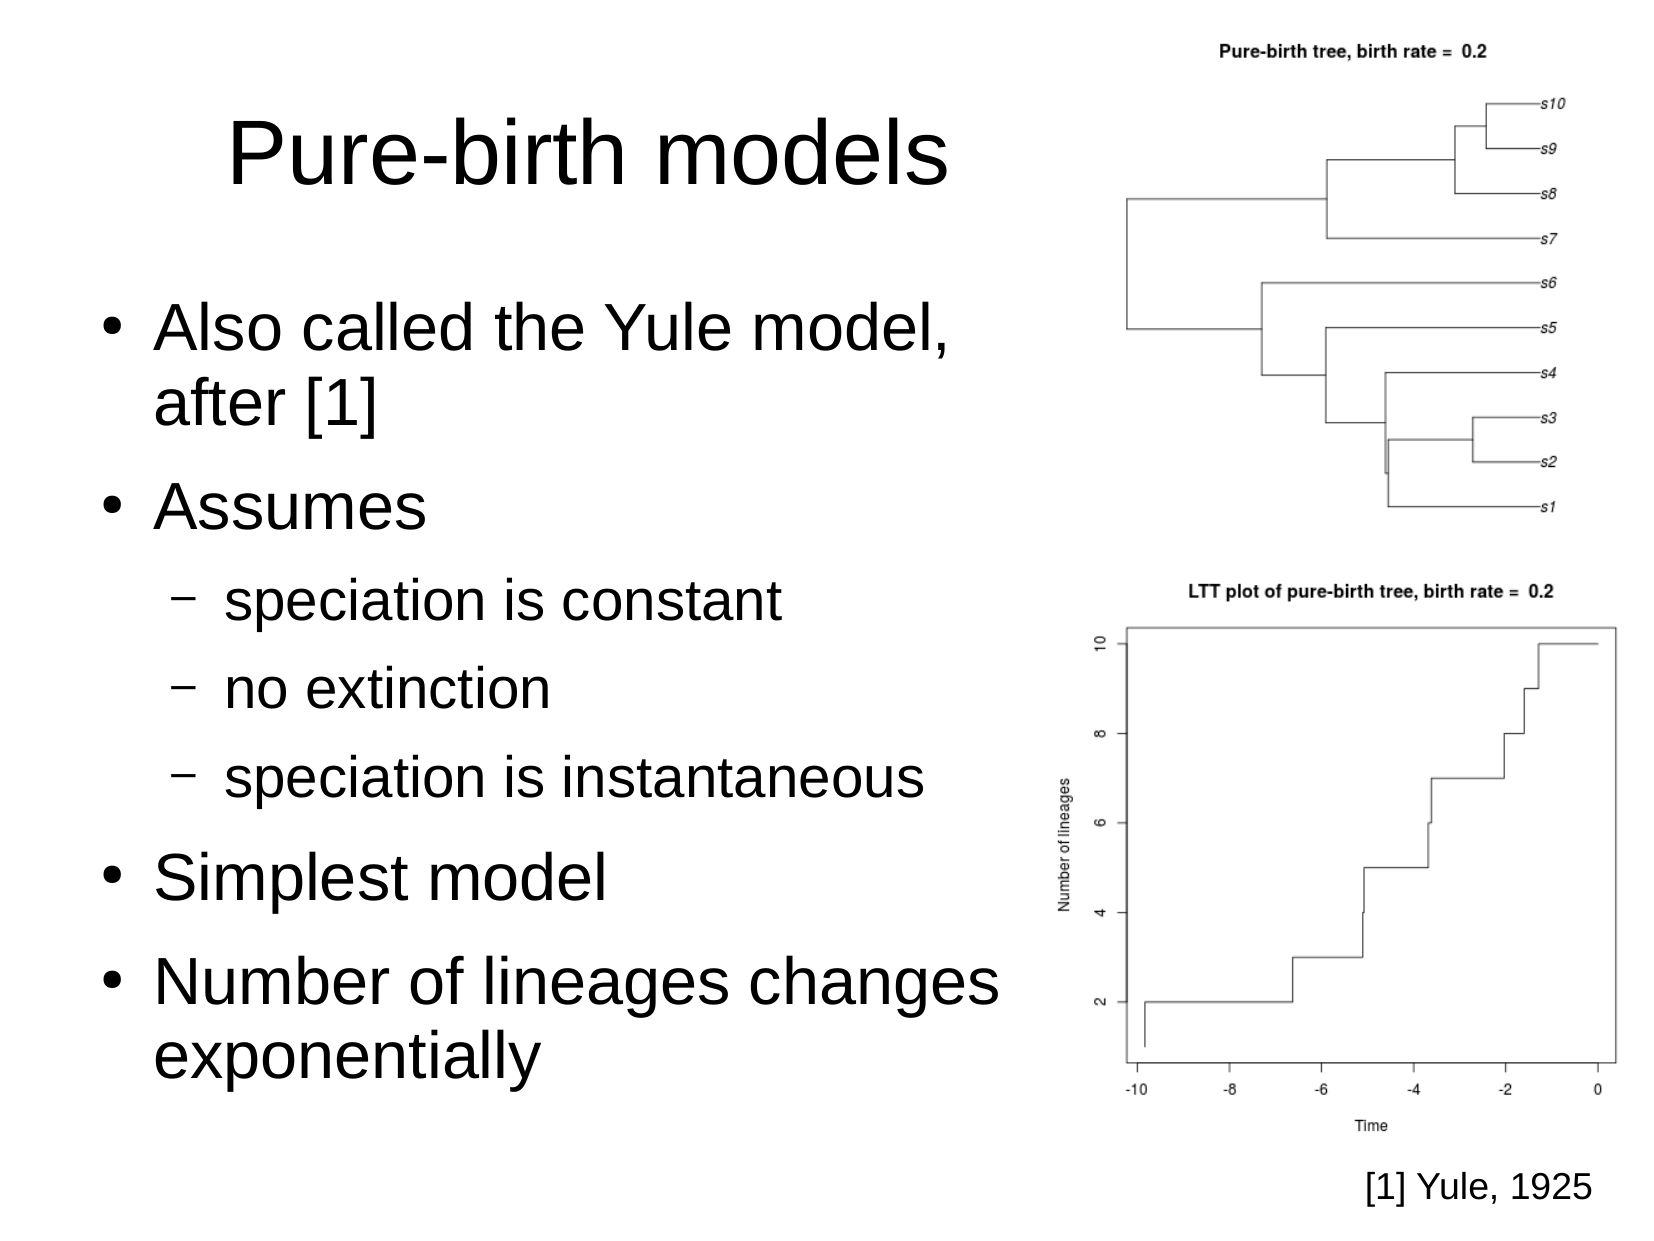

# Pure-birth models
Also called the Yule model, after [1]
Assumes
speciation is constant
no extinction
speciation is instantaneous
Simplest model
Number of lineages changes exponentially
[1] Yule, 1925